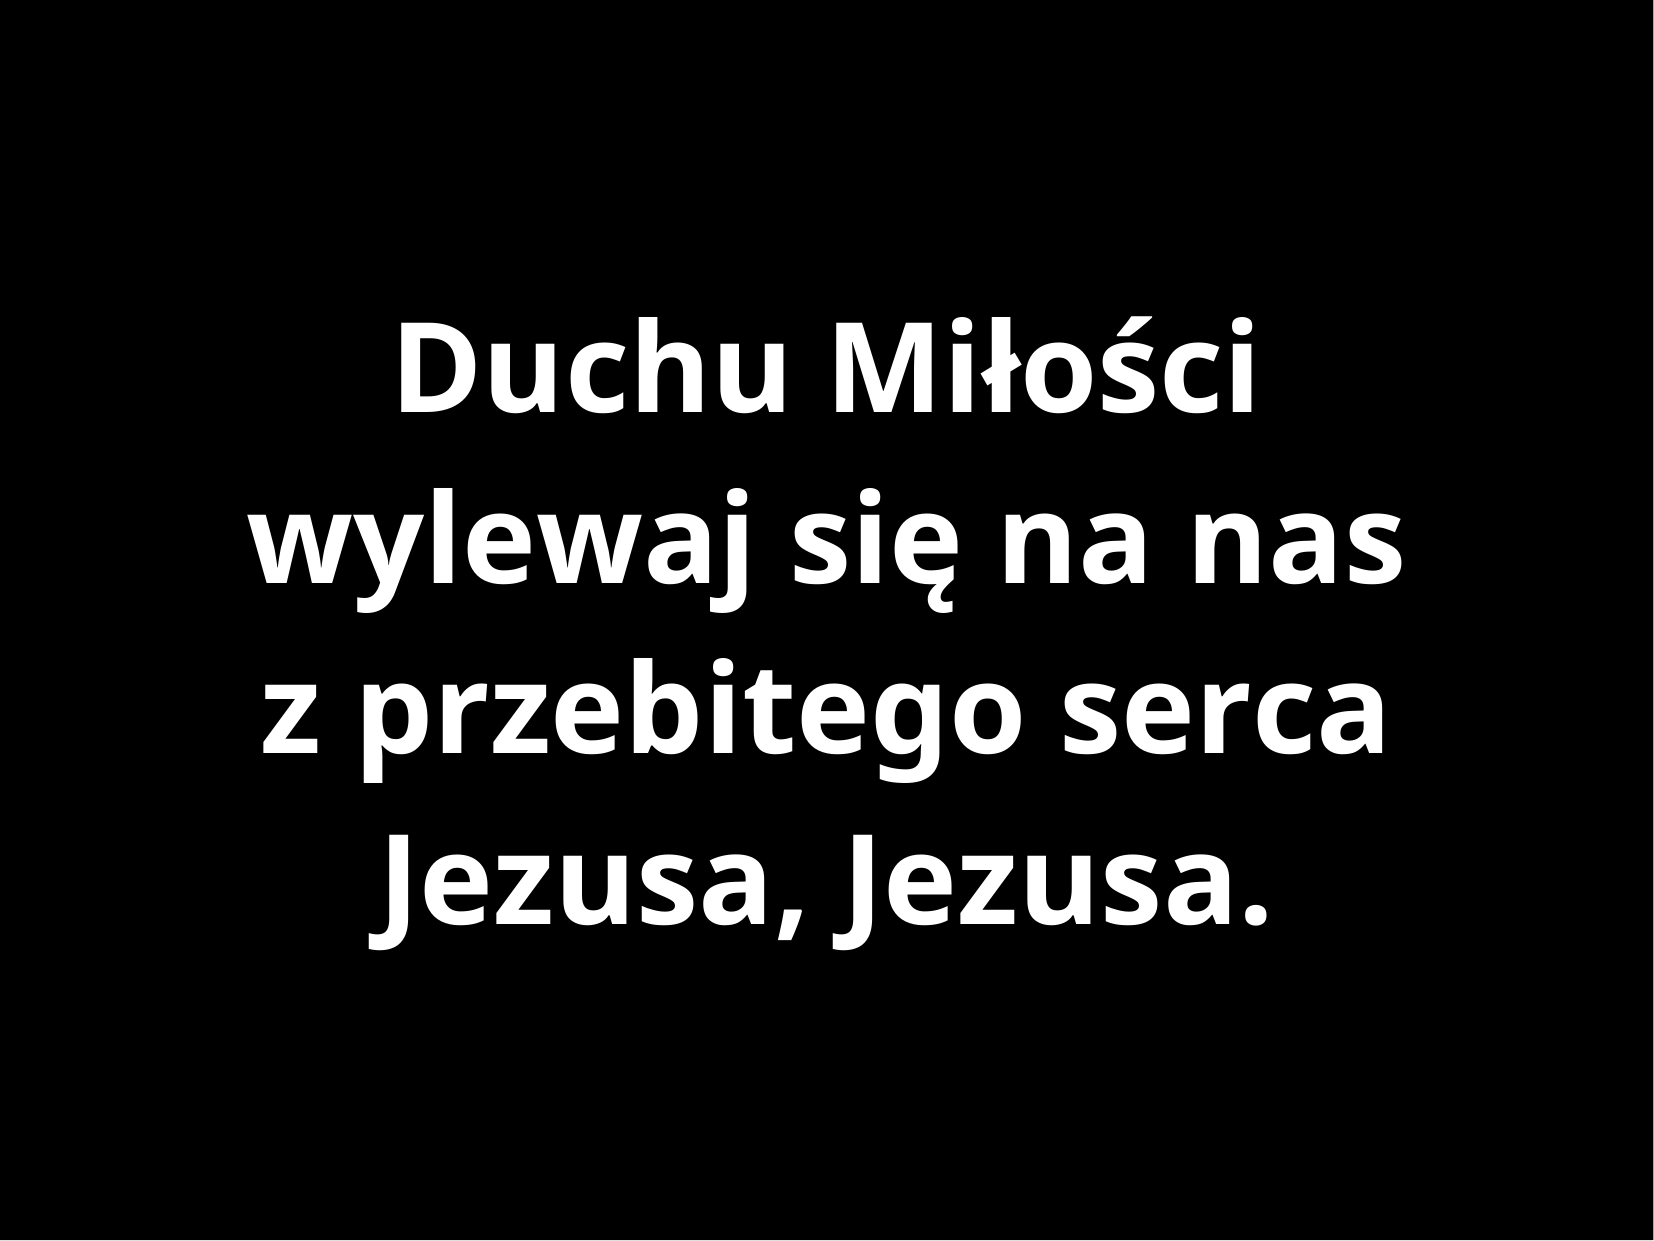

# Duchu Miłości wylewaj się na nas z przebitego serca Jezusa, Jezusa.